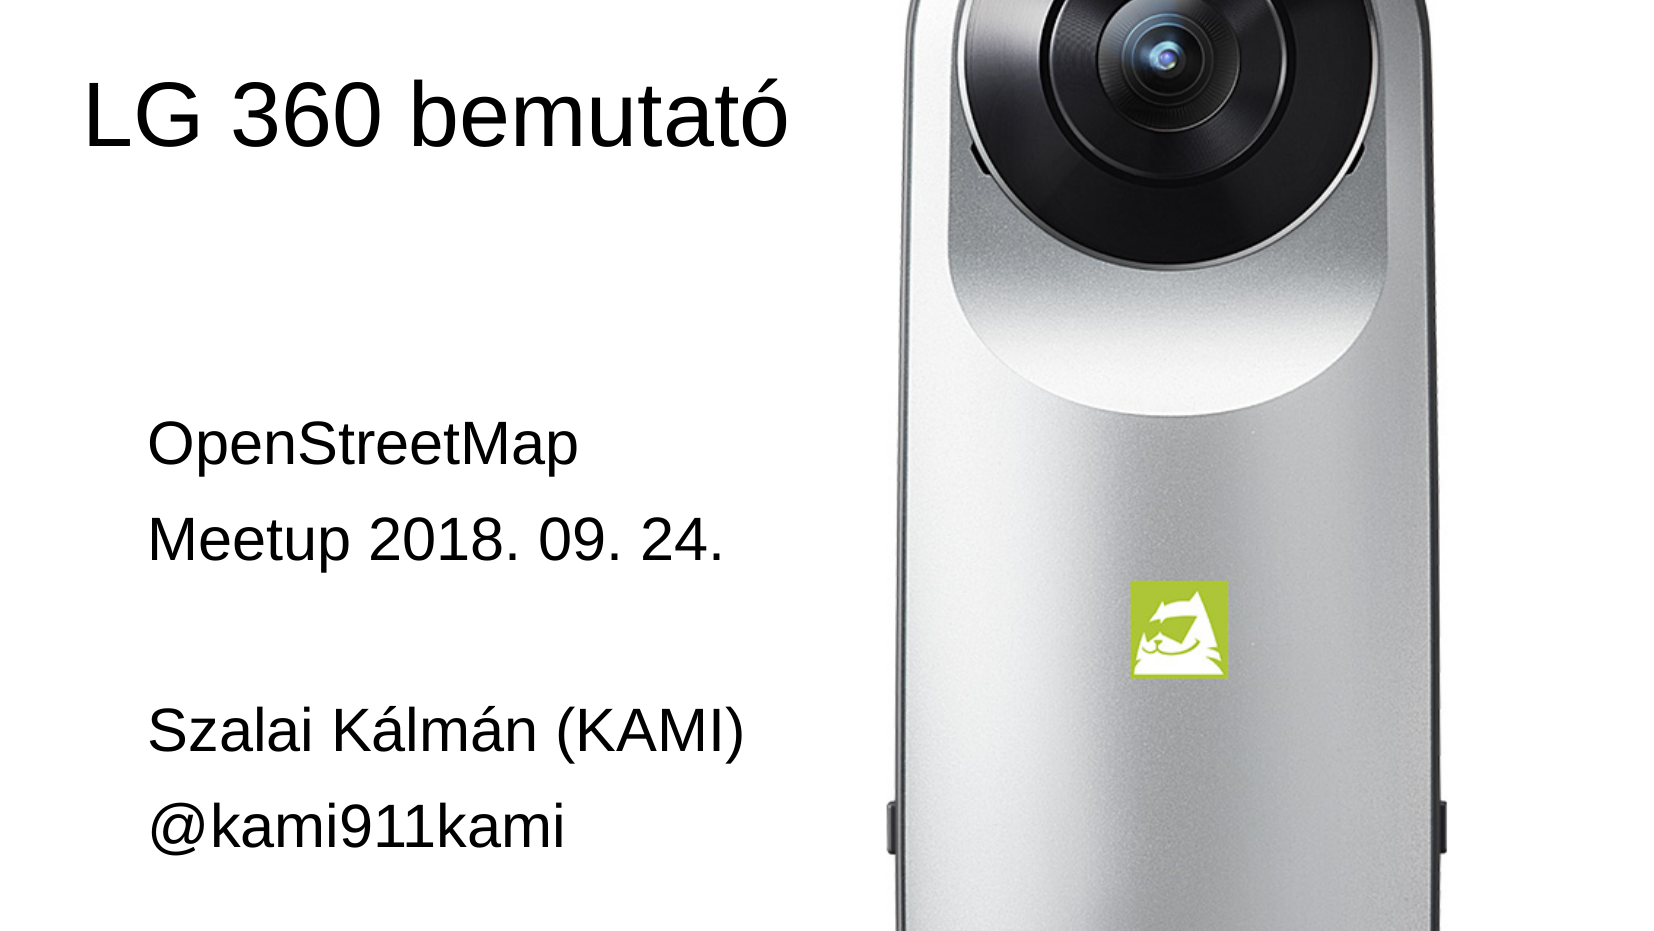

# LG 360 bemutató
OpenStreetMap
Meetup 2018. 09. 24.
Szalai Kálmán (KAMI)
@kami911kami